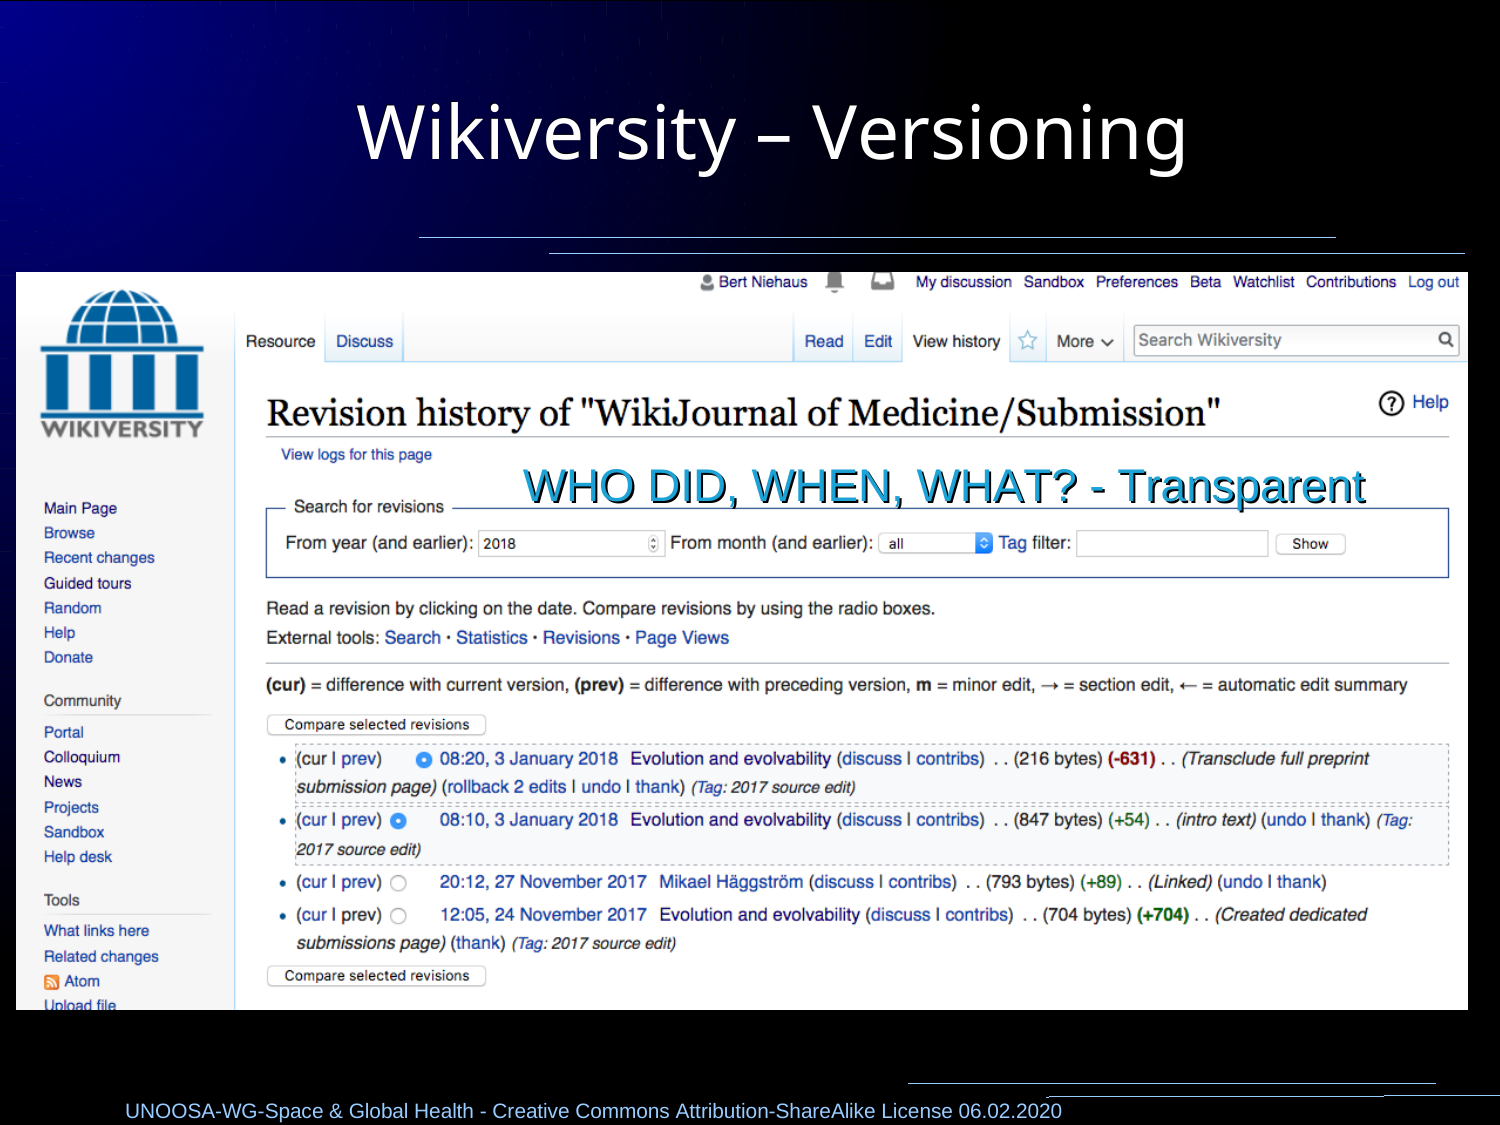

# Wikiversity – Versioning
WHO DID, WHEN, WHAT? - Transparent